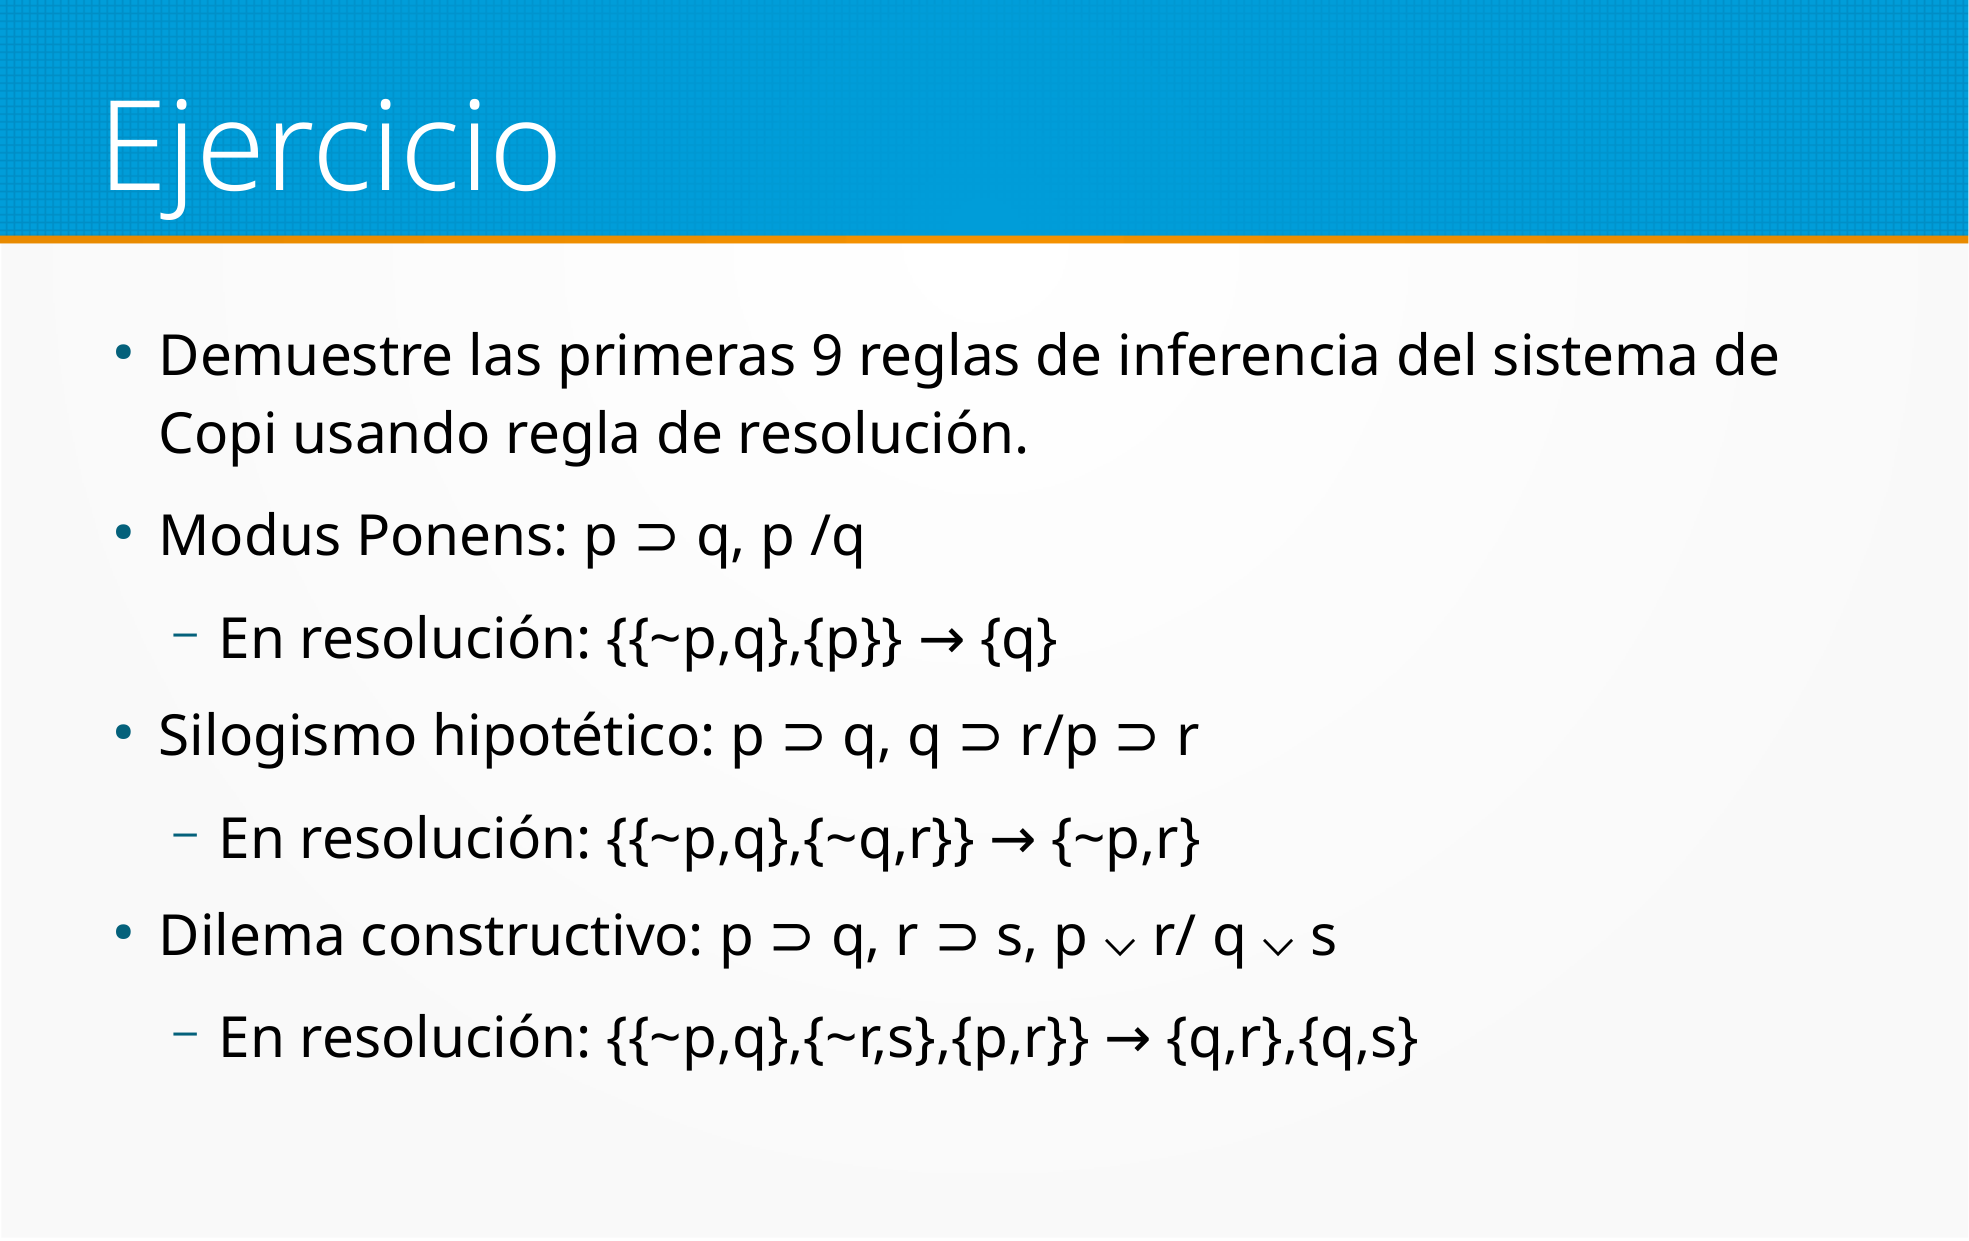

# Ejercicio
Demuestre las primeras 9 reglas de inferencia del sistema de Copi usando regla de resolución.
Modus Ponens: p ⊃ q, p /q
En resolución: {{~p,q},{p}} → {q}
Silogismo hipotético: p ⊃ q, q ⊃ r/p ⊃ r
En resolución: {{~p,q},{~q,r}} → {~p,r}
Dilema constructivo: p ⊃ q, r ⊃ s, p ⌵ r/ q ⌵ s
En resolución: {{~p,q},{~r,s},{p,r}} → {q,r},{q,s}